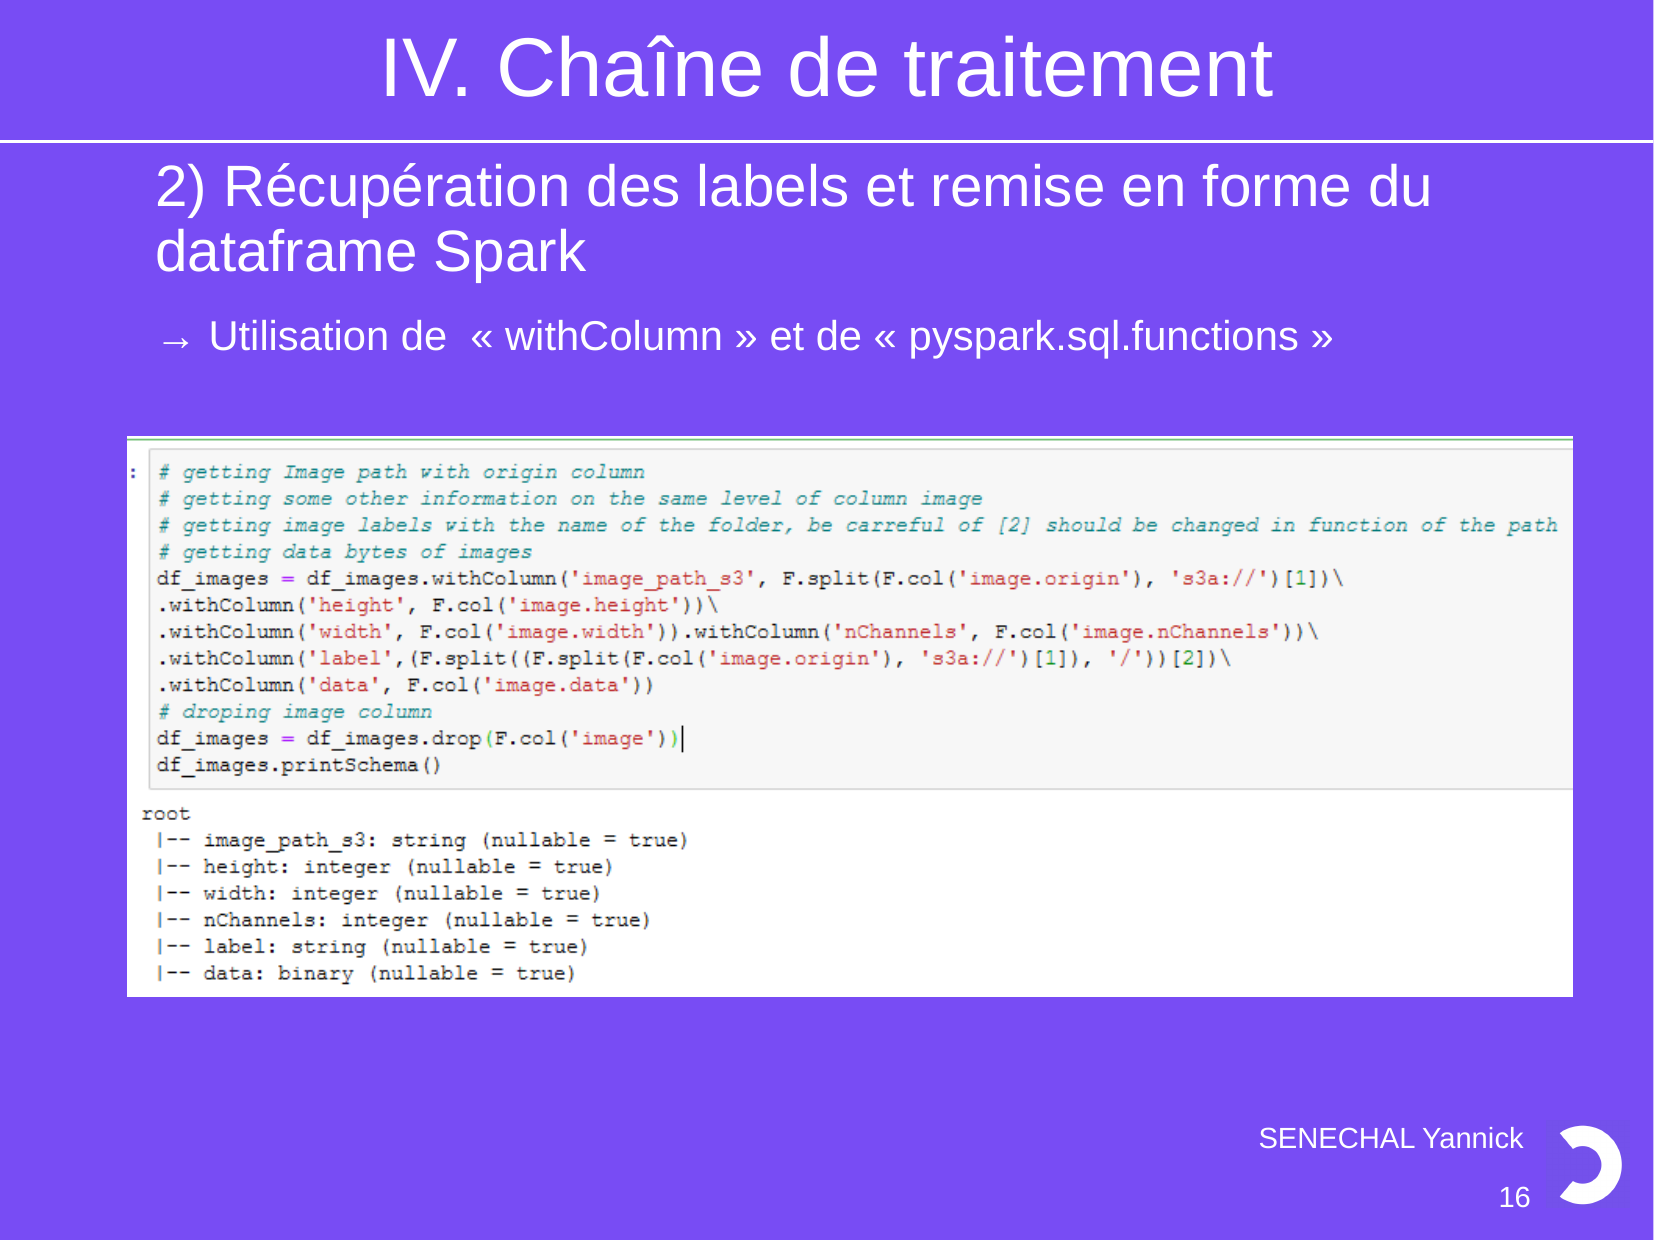

# IV. Chaîne de traitement
2) Récupération des labels et remise en forme du dataframe Spark
→ Utilisation de « withColumn » et de « pyspark.sql.functions »
SENECHAL Yannick
16